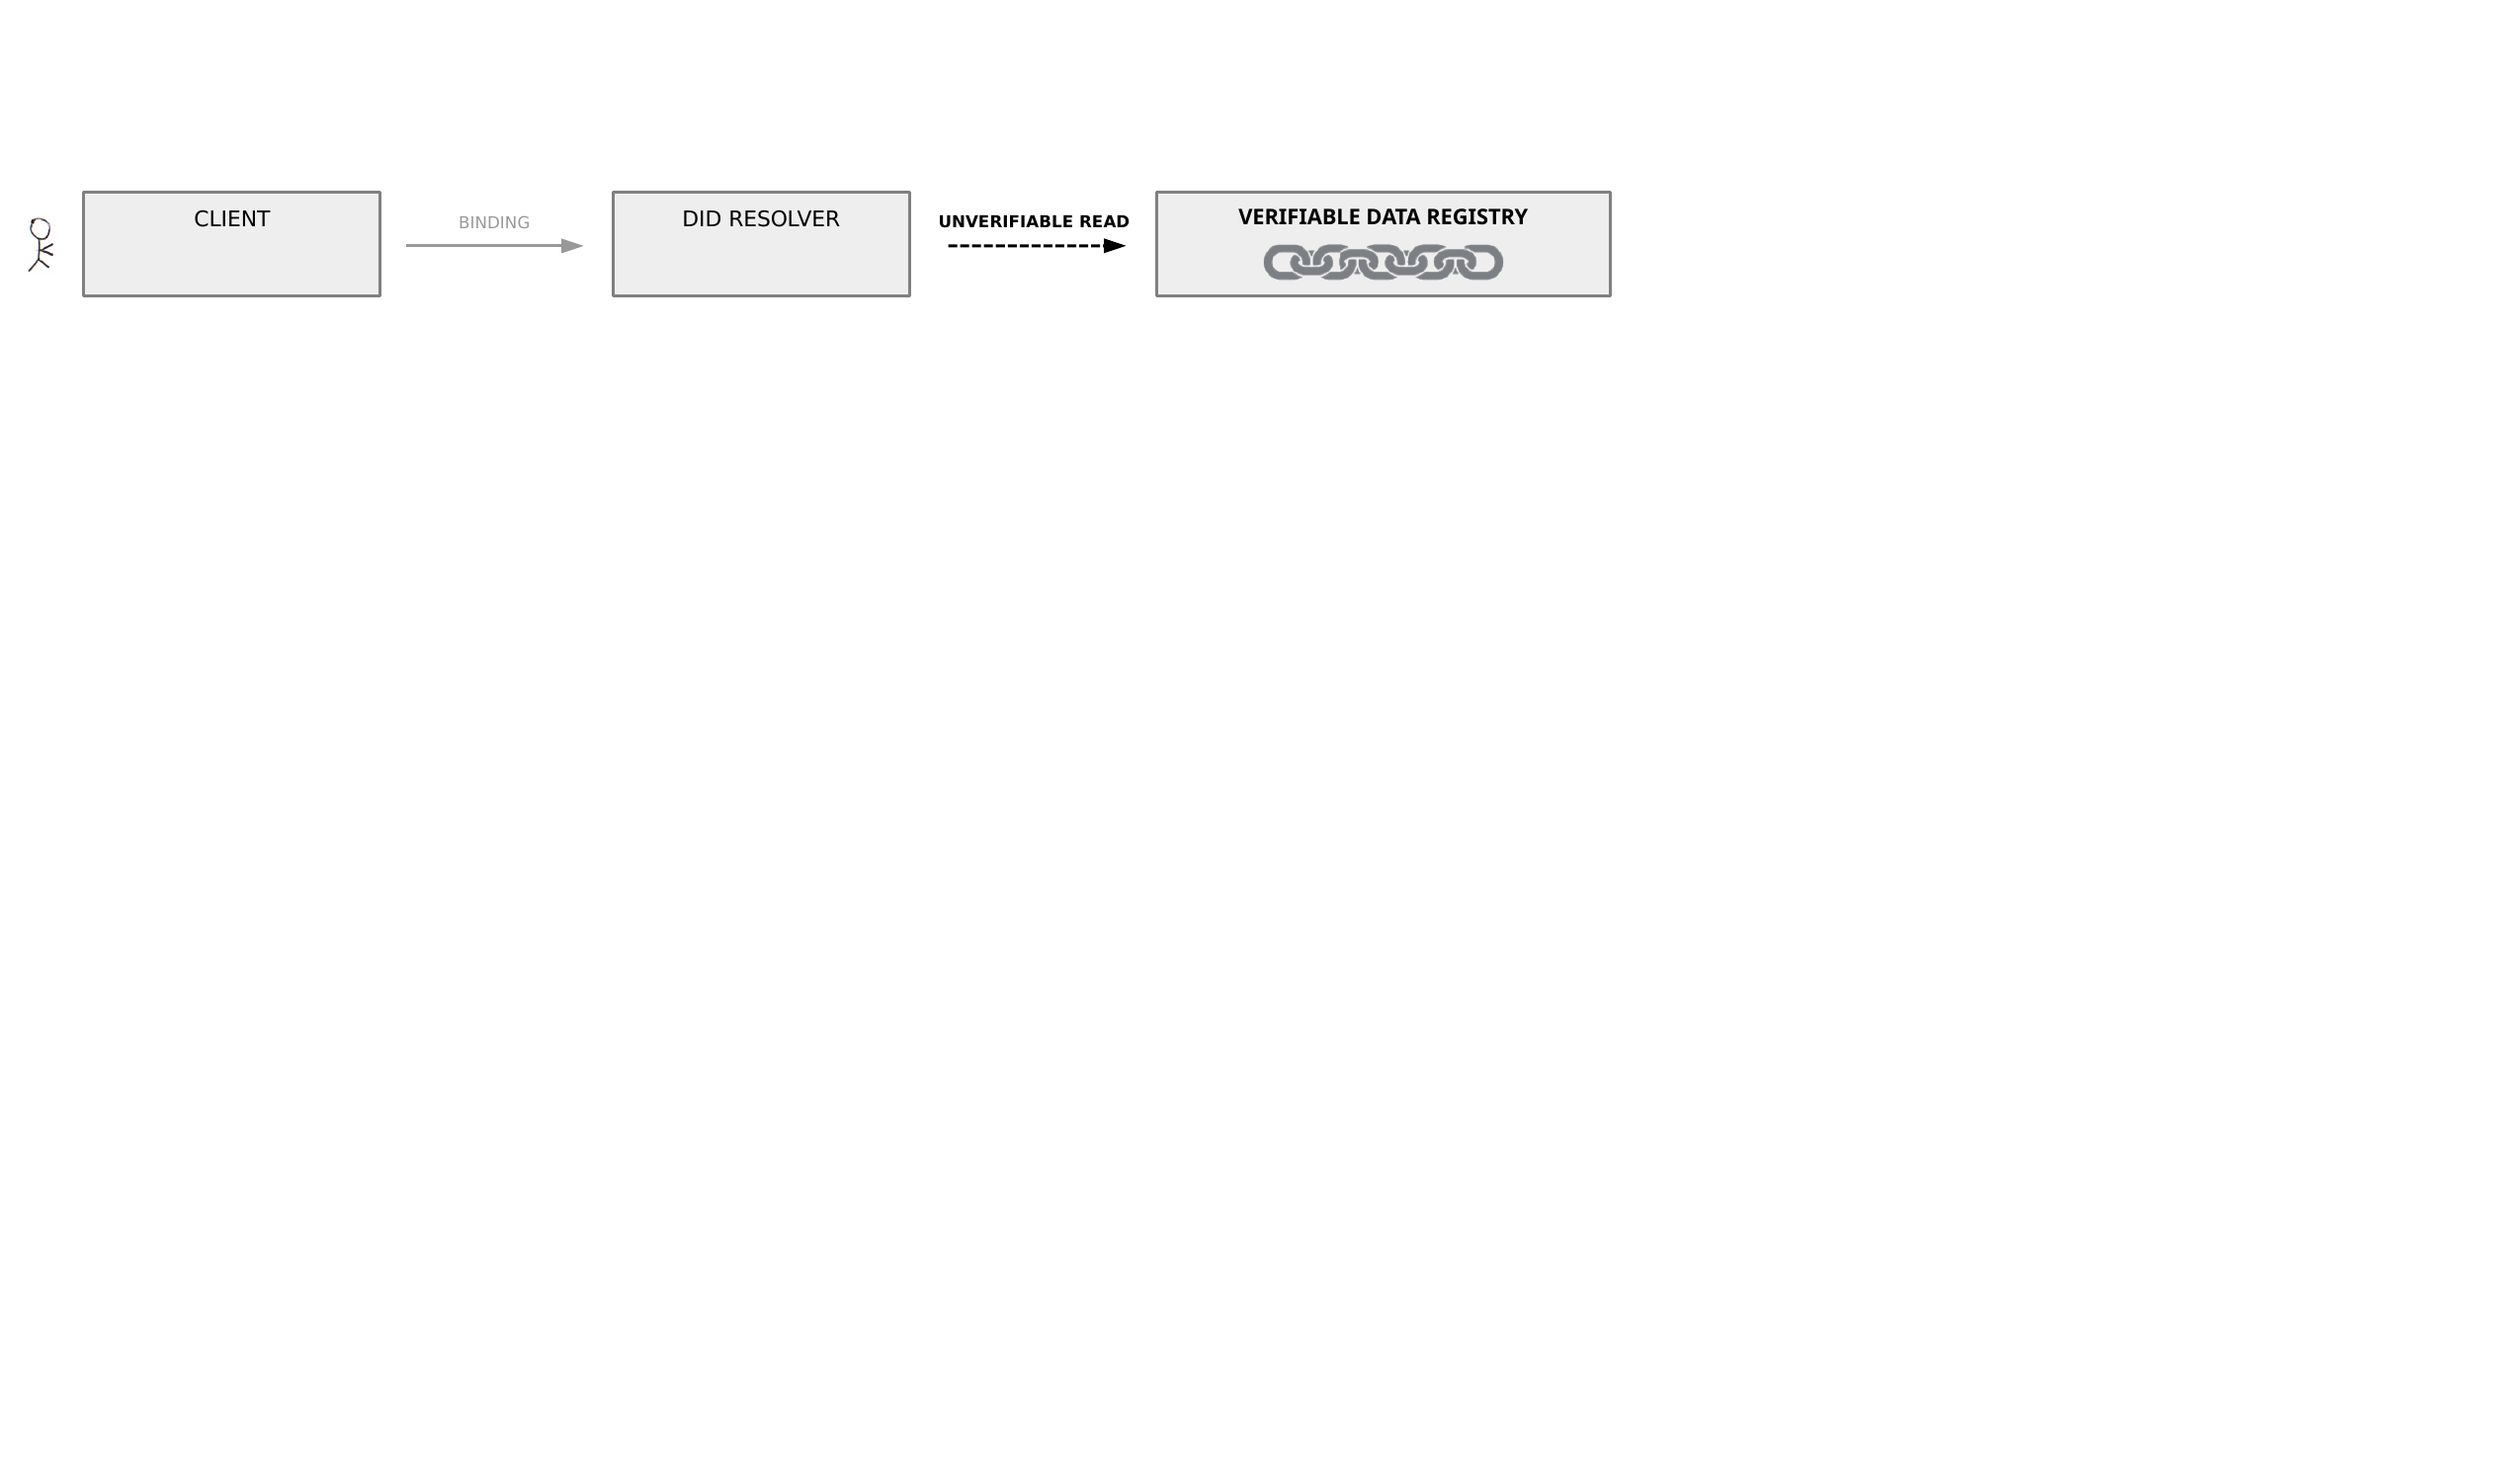

CLIENT
DID RESOLVER
VERIFIABLE DATA REGISTRY
UNVERIFIABLE READ
BINDING